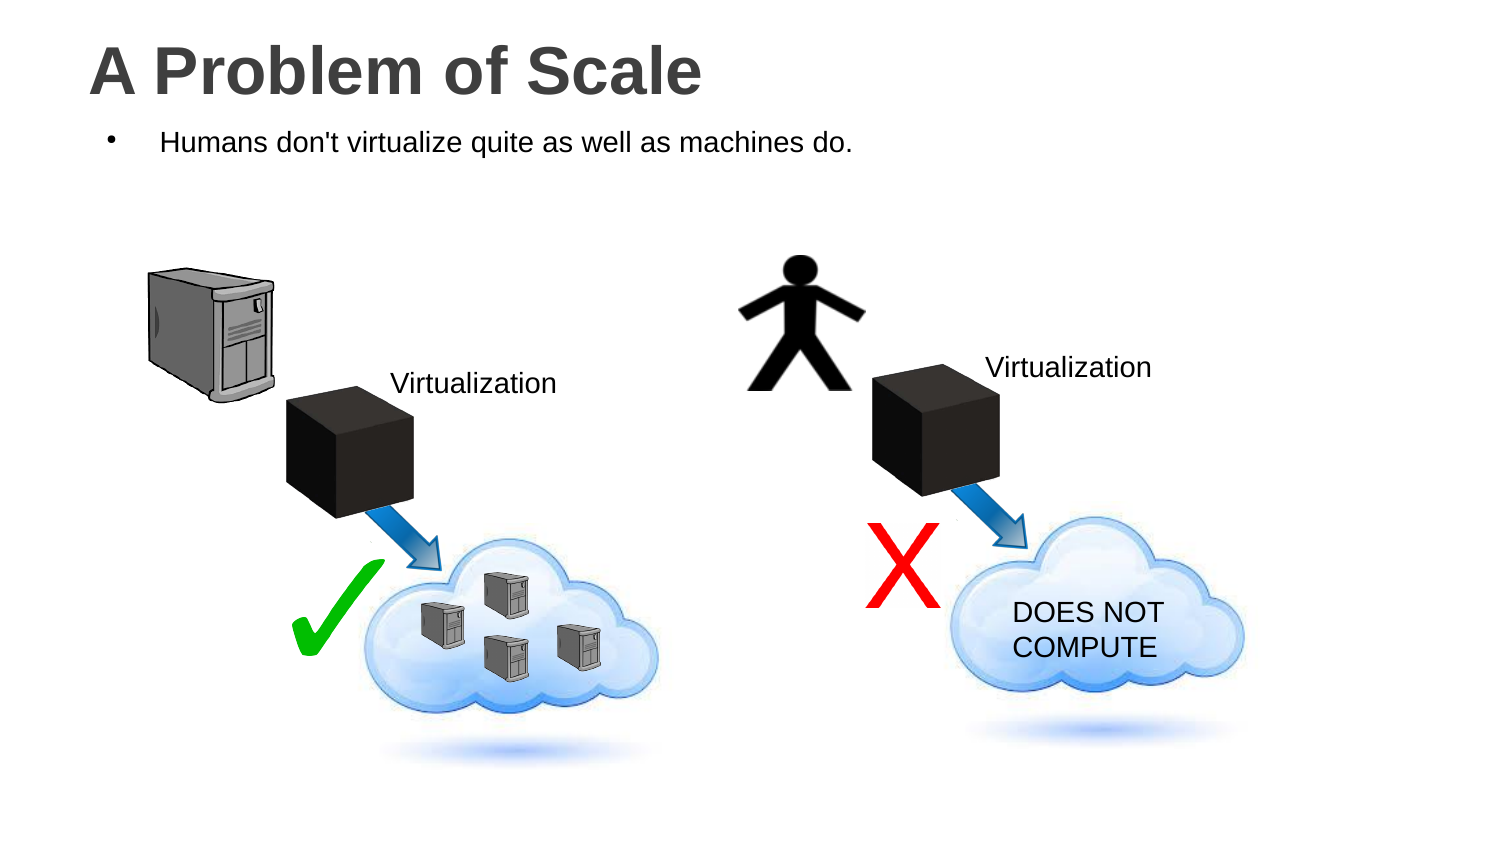

# A Problem of Scale
Humans don't virtualize quite as well as machines do.
Virtualization
Virtualization
DOES NOT
COMPUTE